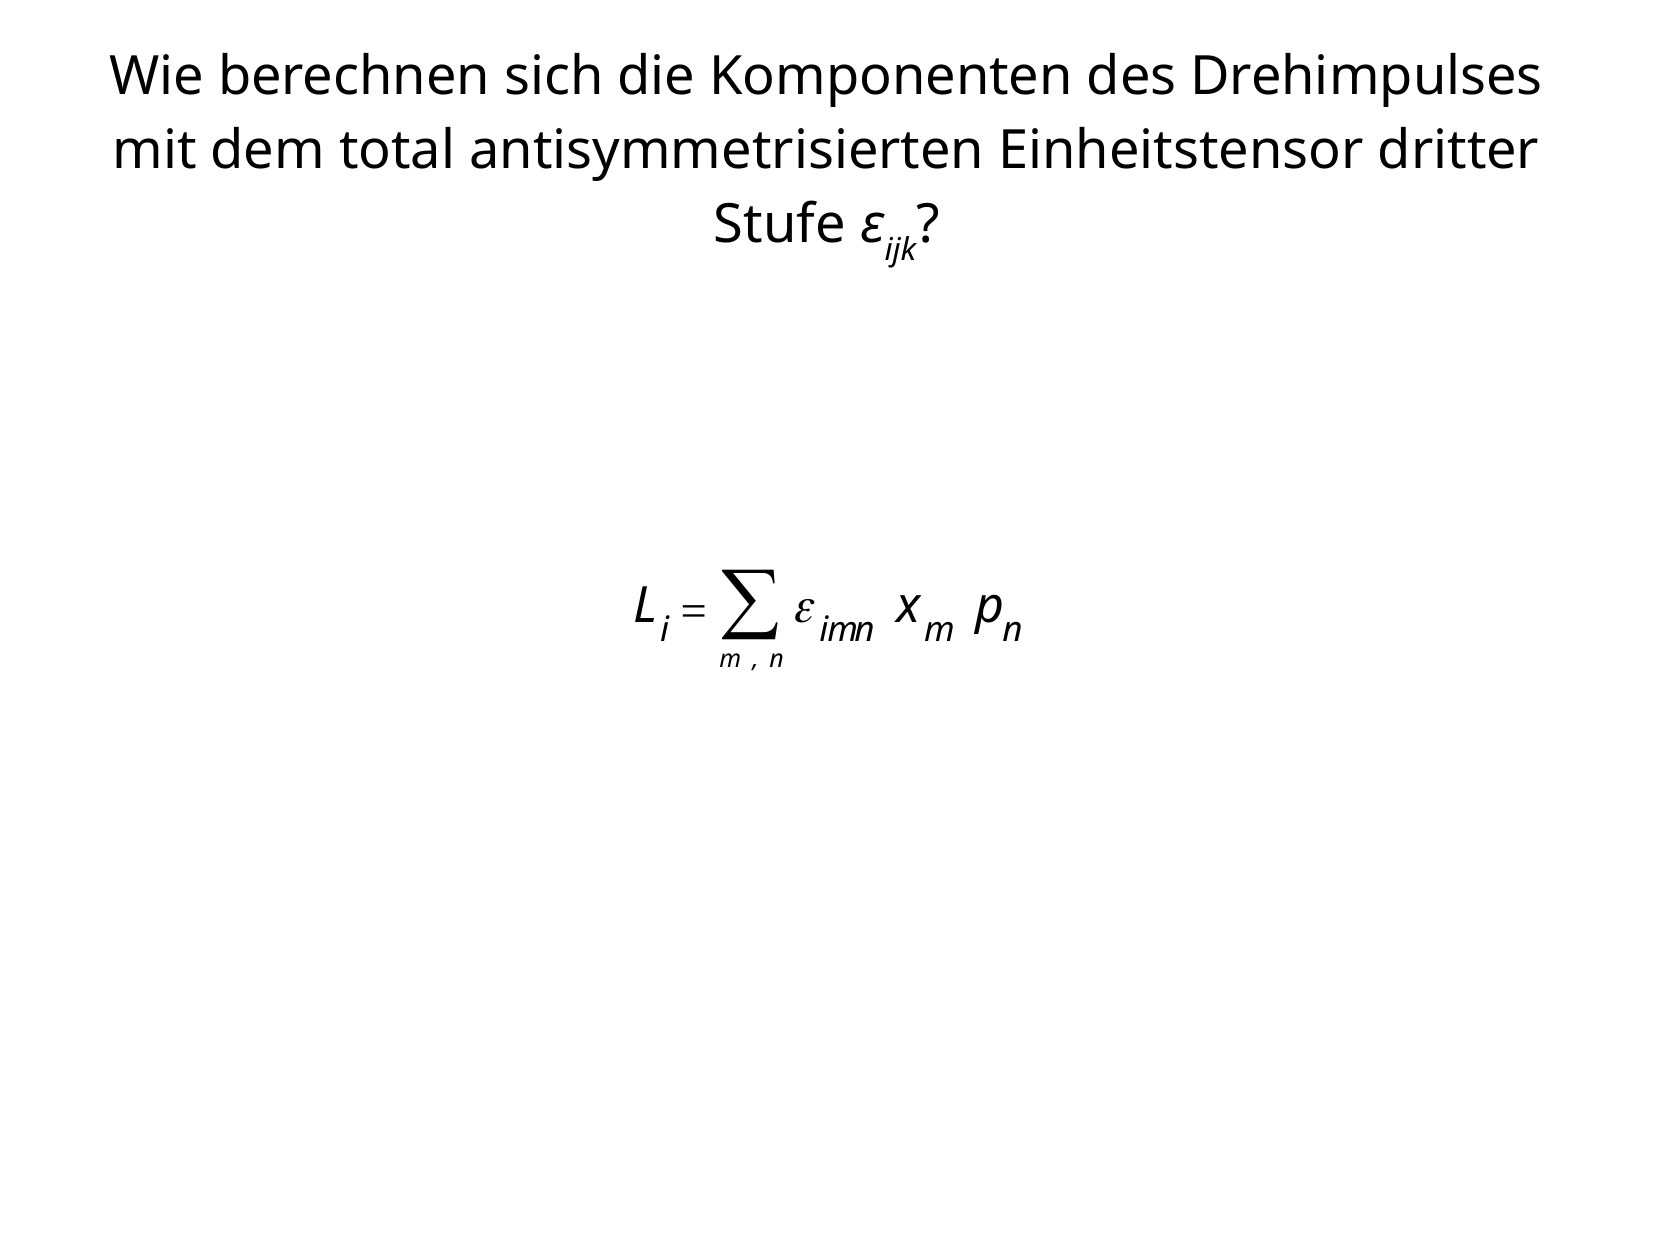

# Wie berechnen sich die Komponenten des Drehimpulses mit dem total antisymmetrisierten Einheitstensor dritter Stufe εijk?